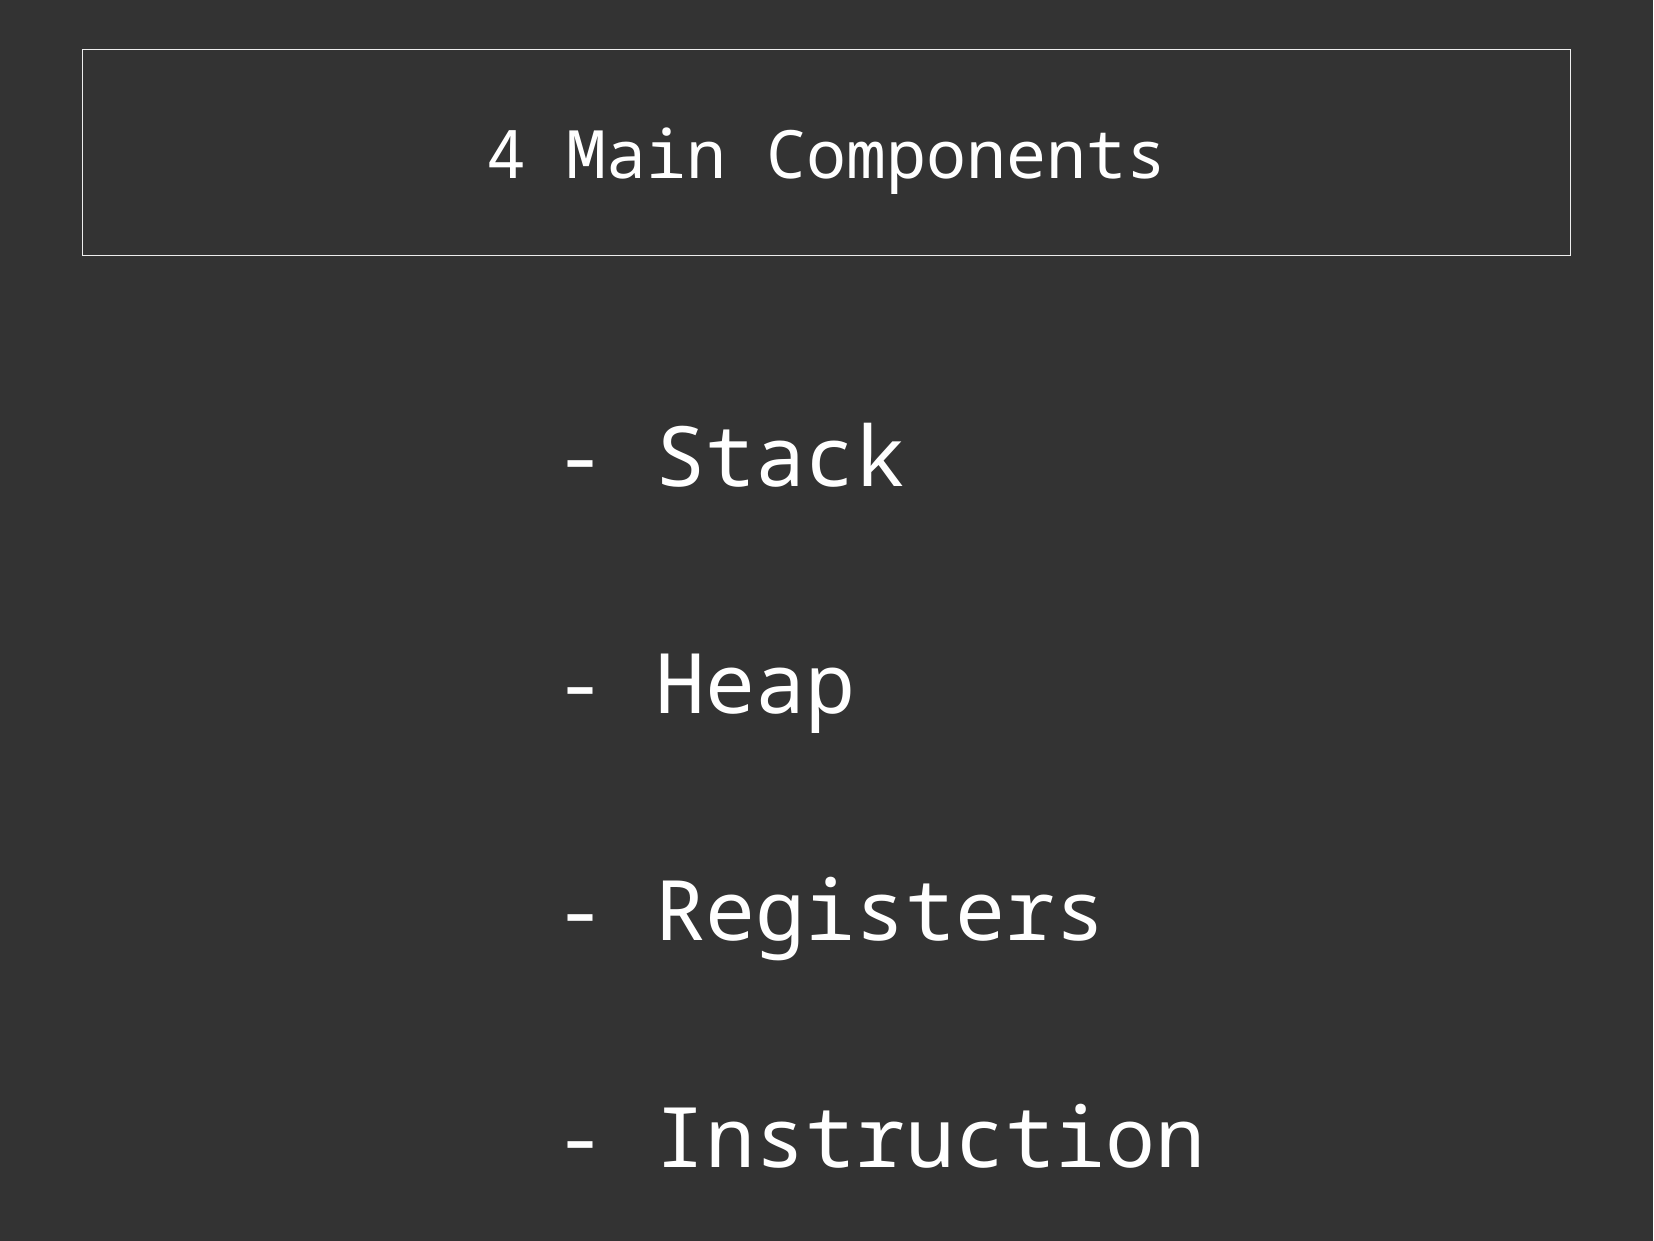

4 Main Components
- Stack
- Heap
- Registers
- Instruction